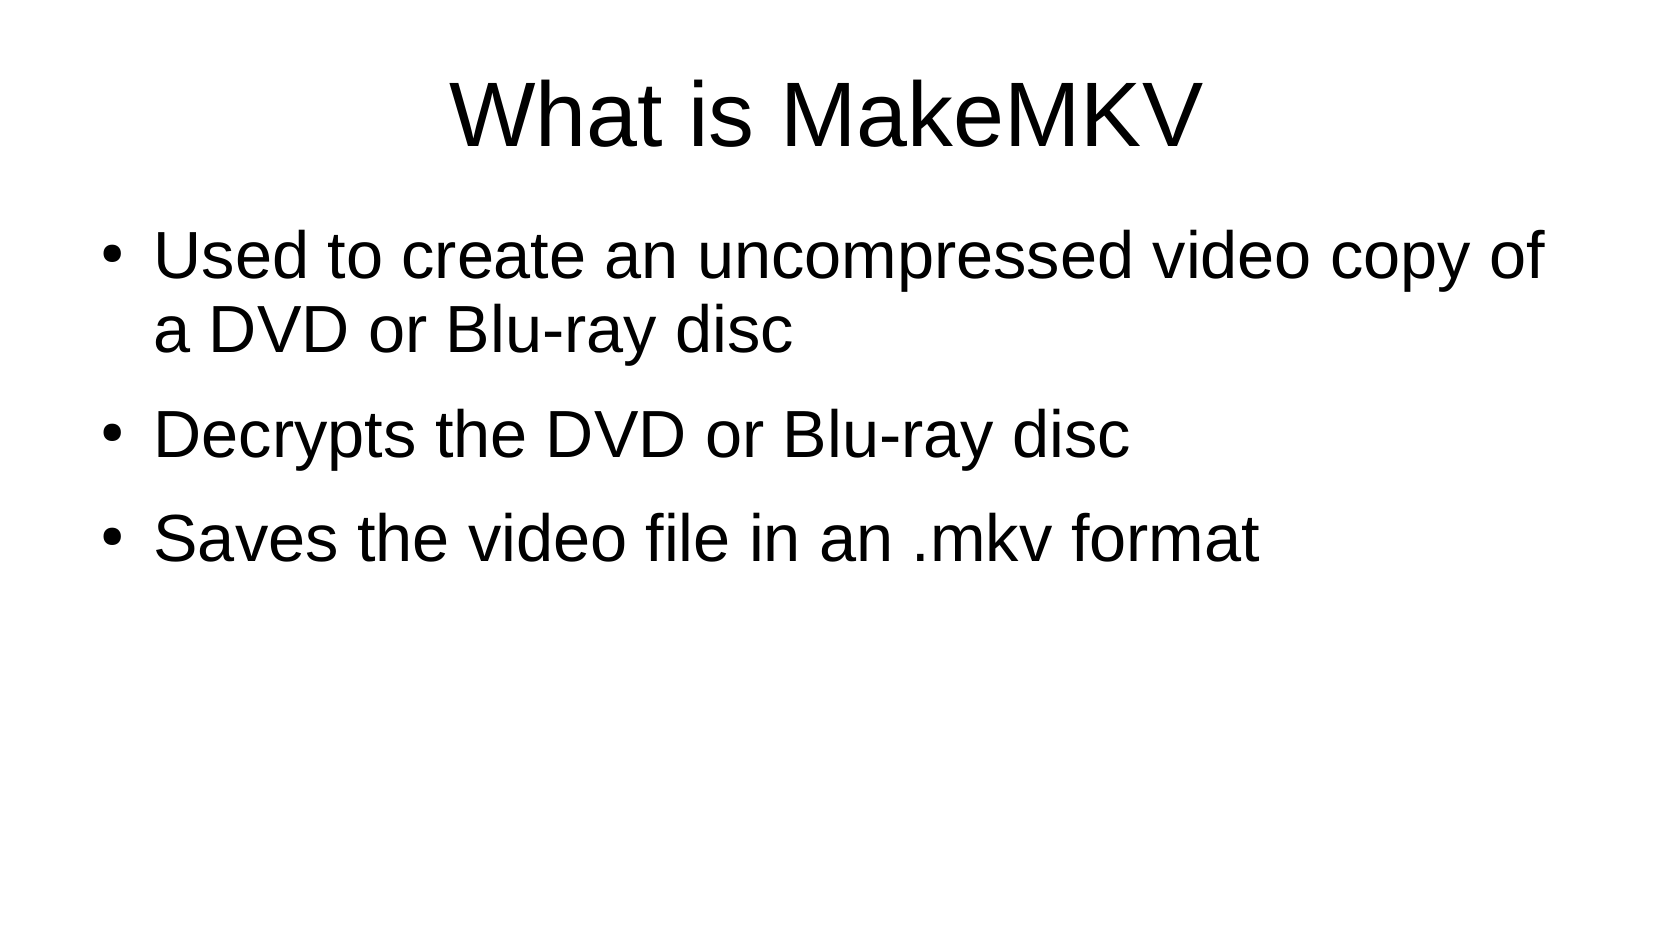

# What is MakeMKV
Used to create an uncompressed video copy of a DVD or Blu-ray disc
Decrypts the DVD or Blu-ray disc
Saves the video file in an .mkv format